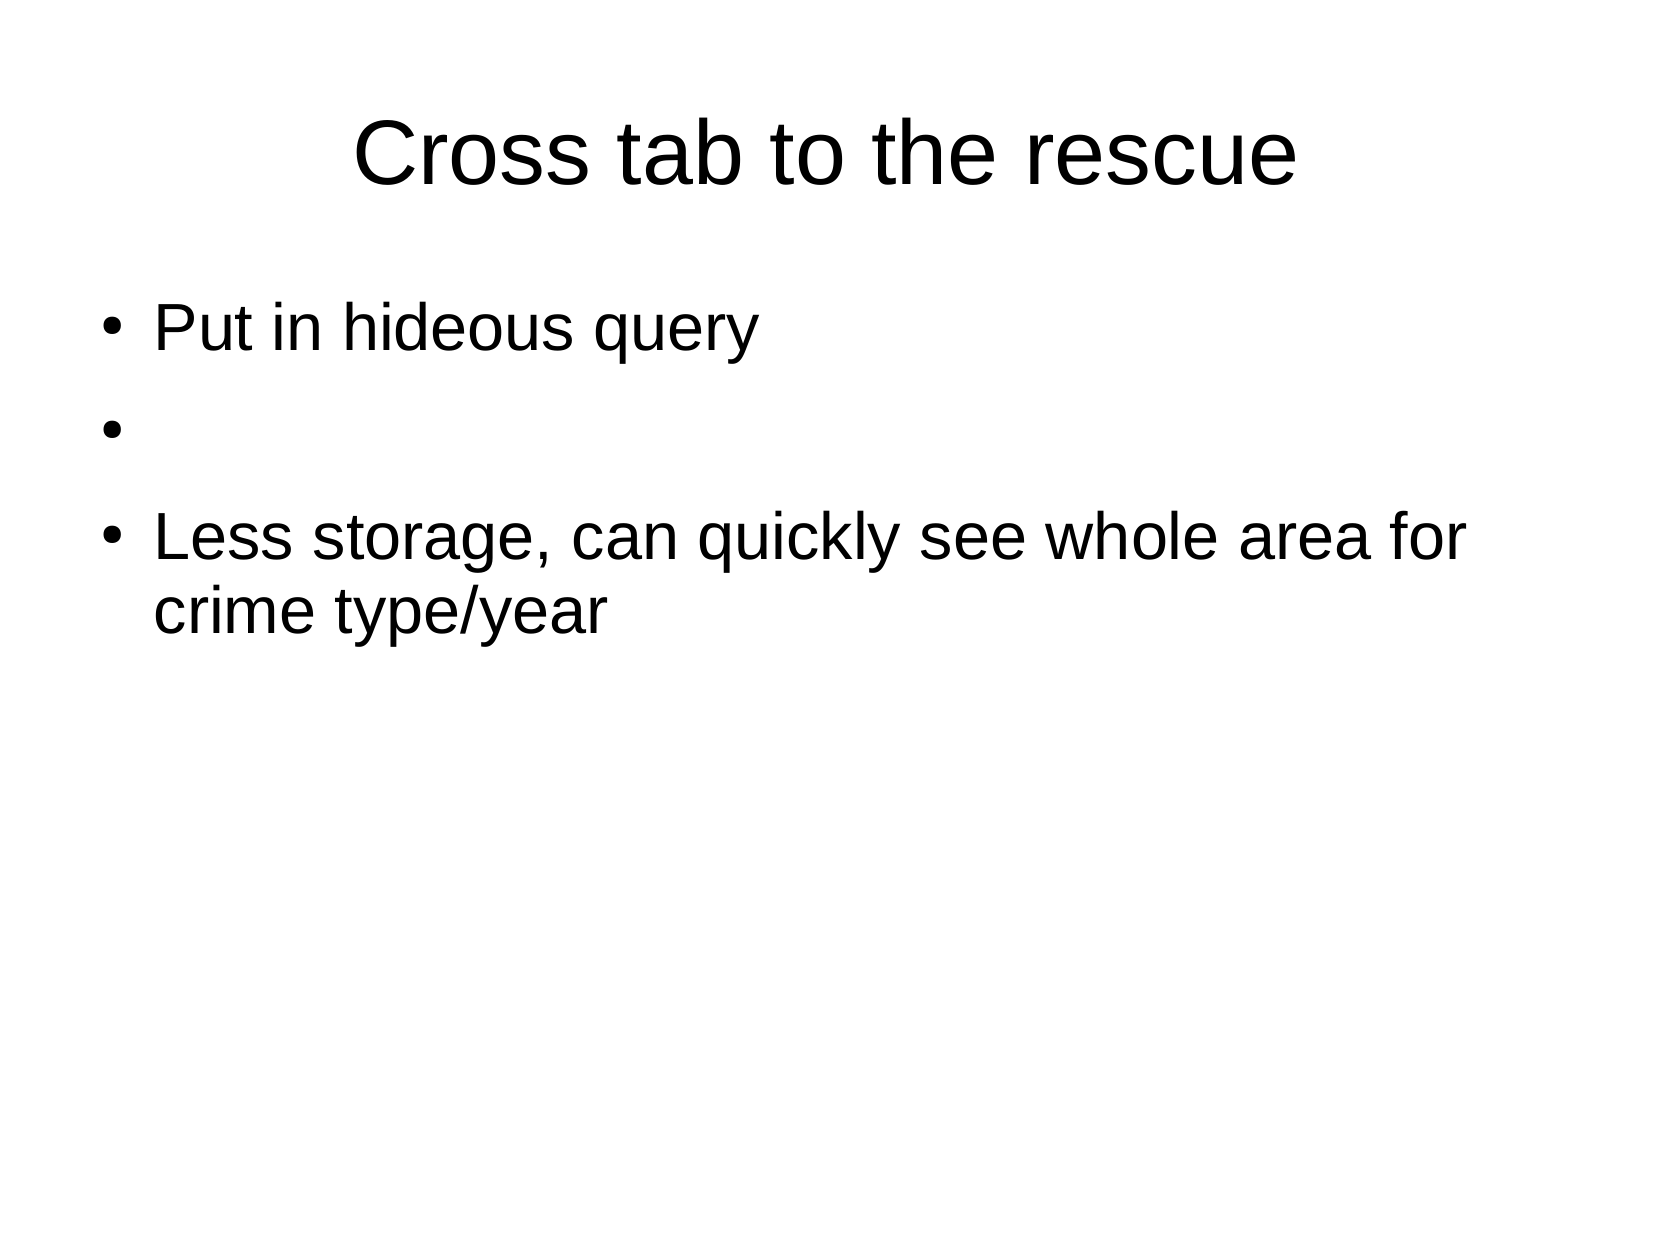

# Cross tab to the rescue
Put in hideous query
Less storage, can quickly see whole area for crime type/year